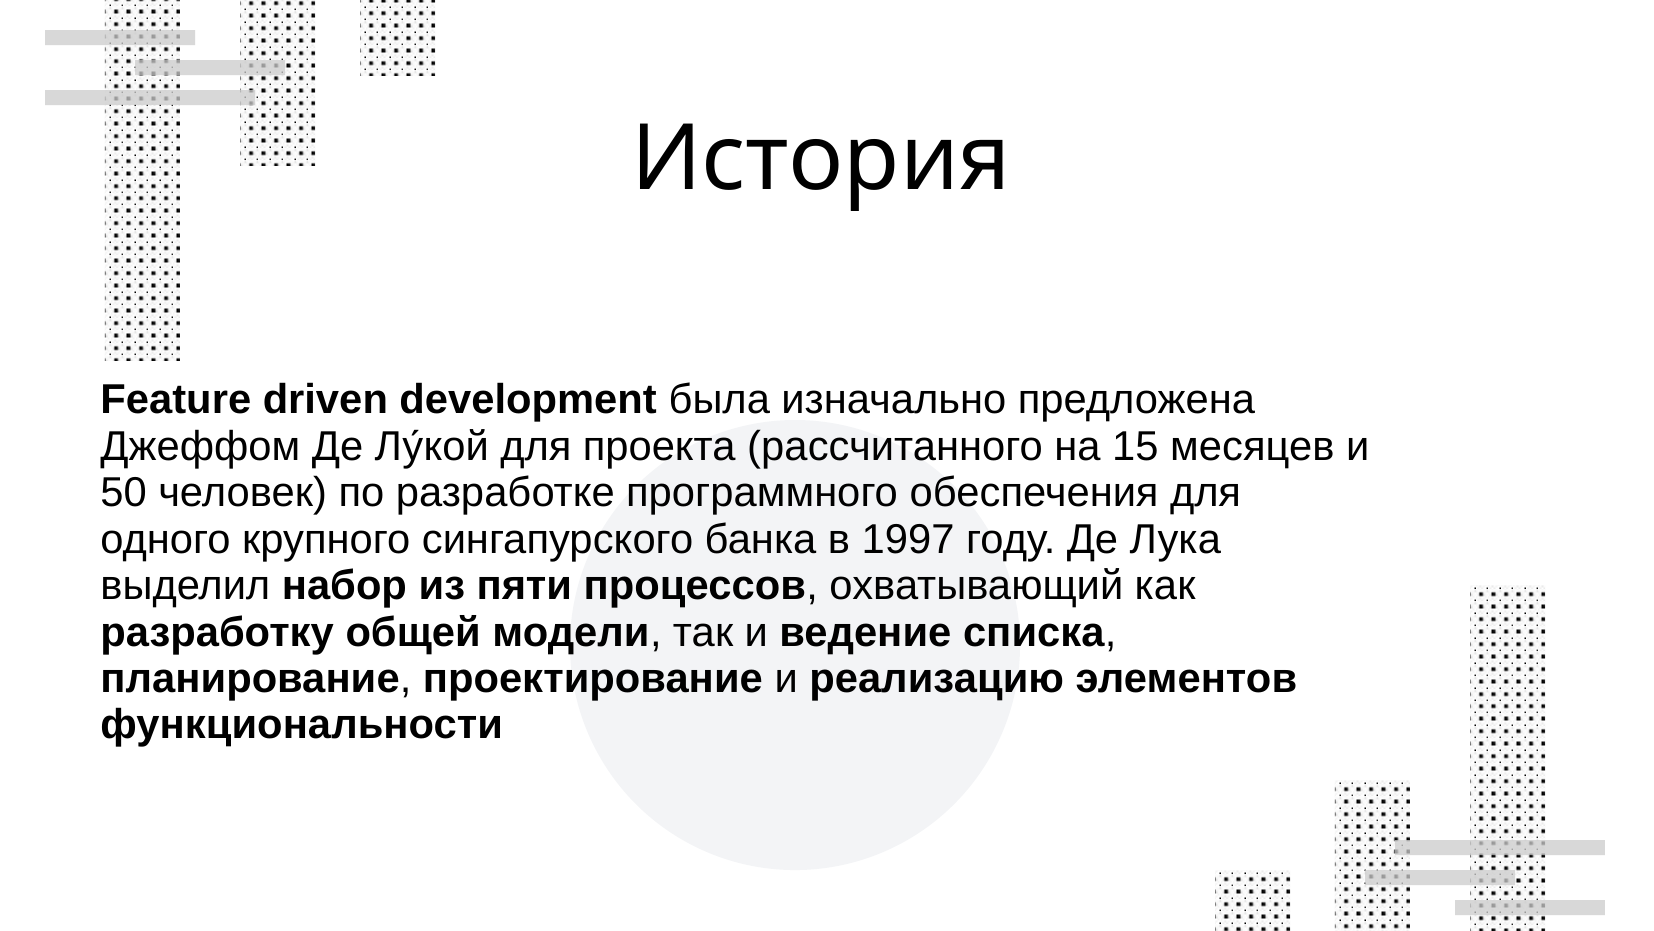

# История
Feature driven development была изначально предложена Джеффом Де Лу́кой для проекта (рассчитанного на 15 месяцев и 50 человек) по разработке программного обеспечения для одного крупного сингапурского банка в 1997 году. Де Лука выделил набор из пяти процессов, охватывающий как разработку общей модели, так и ведение списка, планирование, проектирование и реализацию элементов функциональности